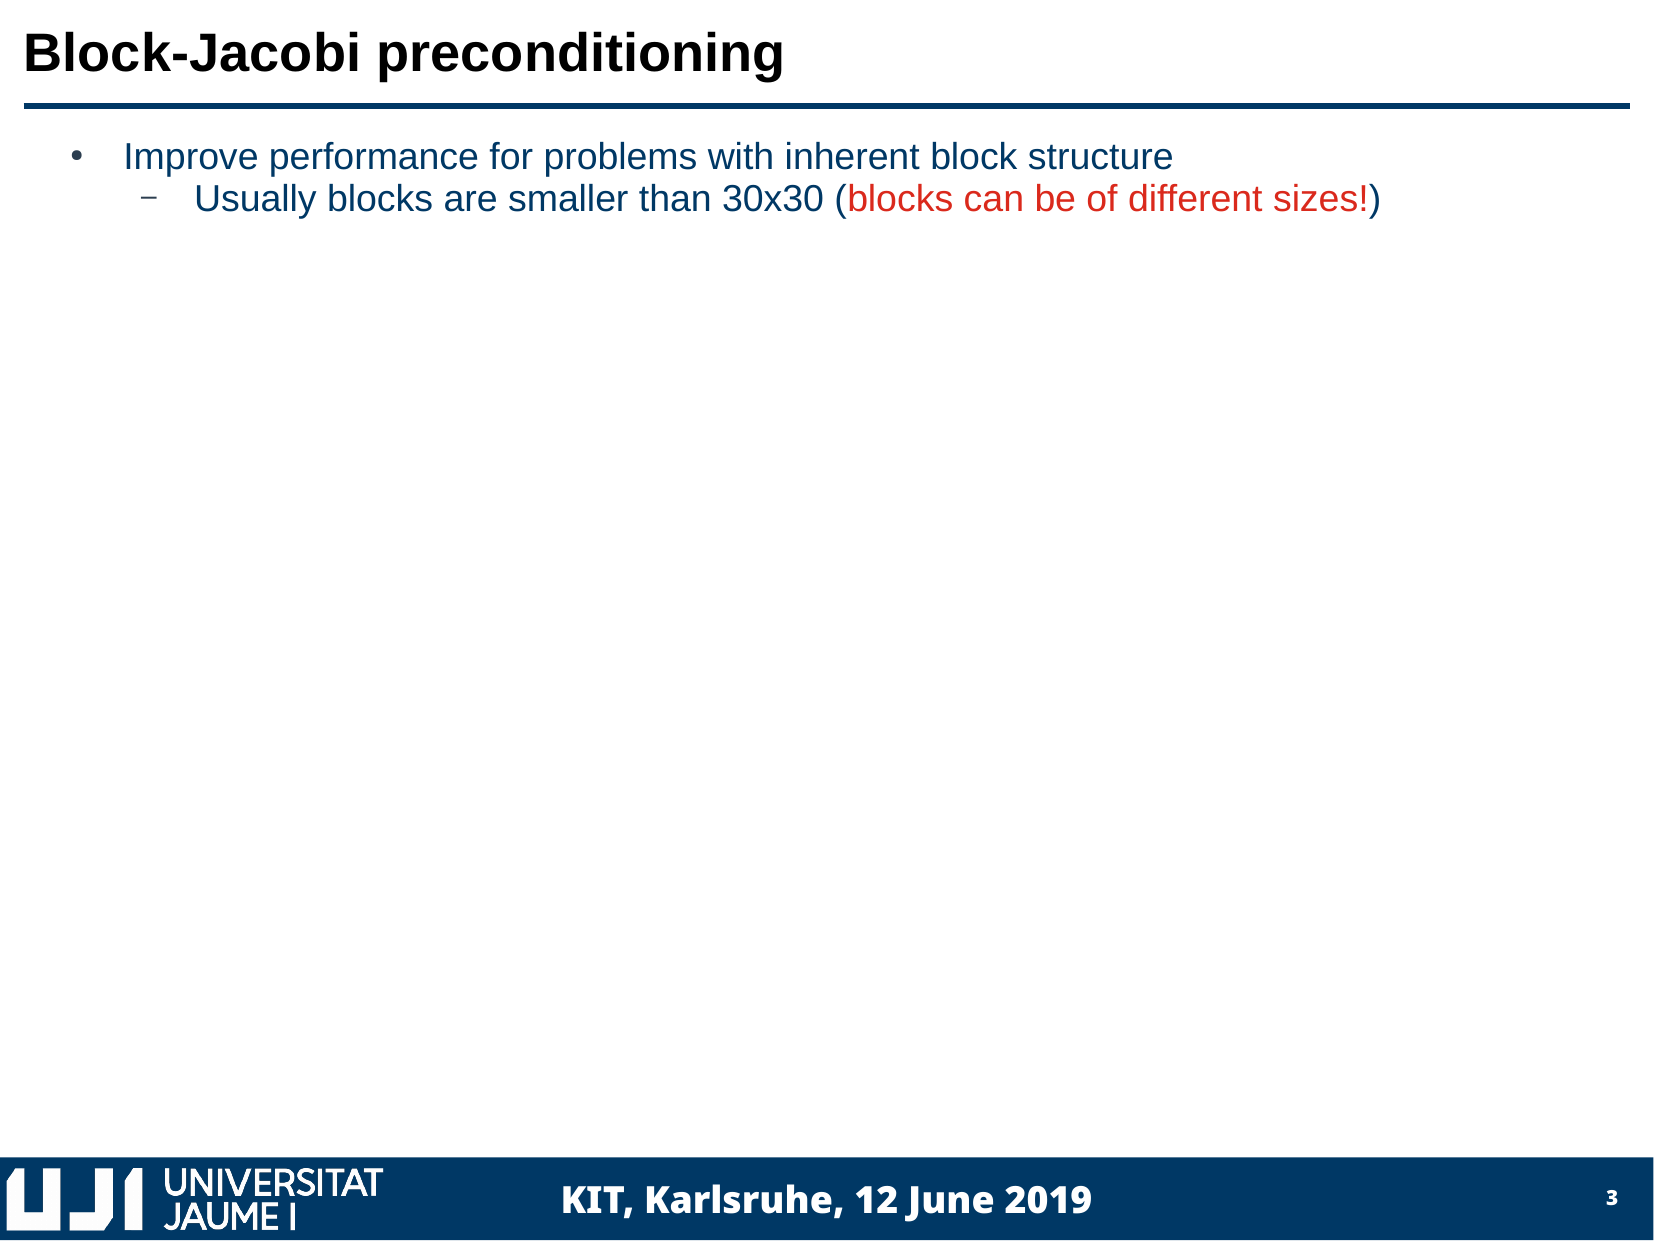

# Block-Jacobi preconditioning
Improve performance for problems with inherent block structure
Usually blocks are smaller than 30x30 (blocks can be of different sizes!)
KIT, Karlsruhe, 12 June 2019
3